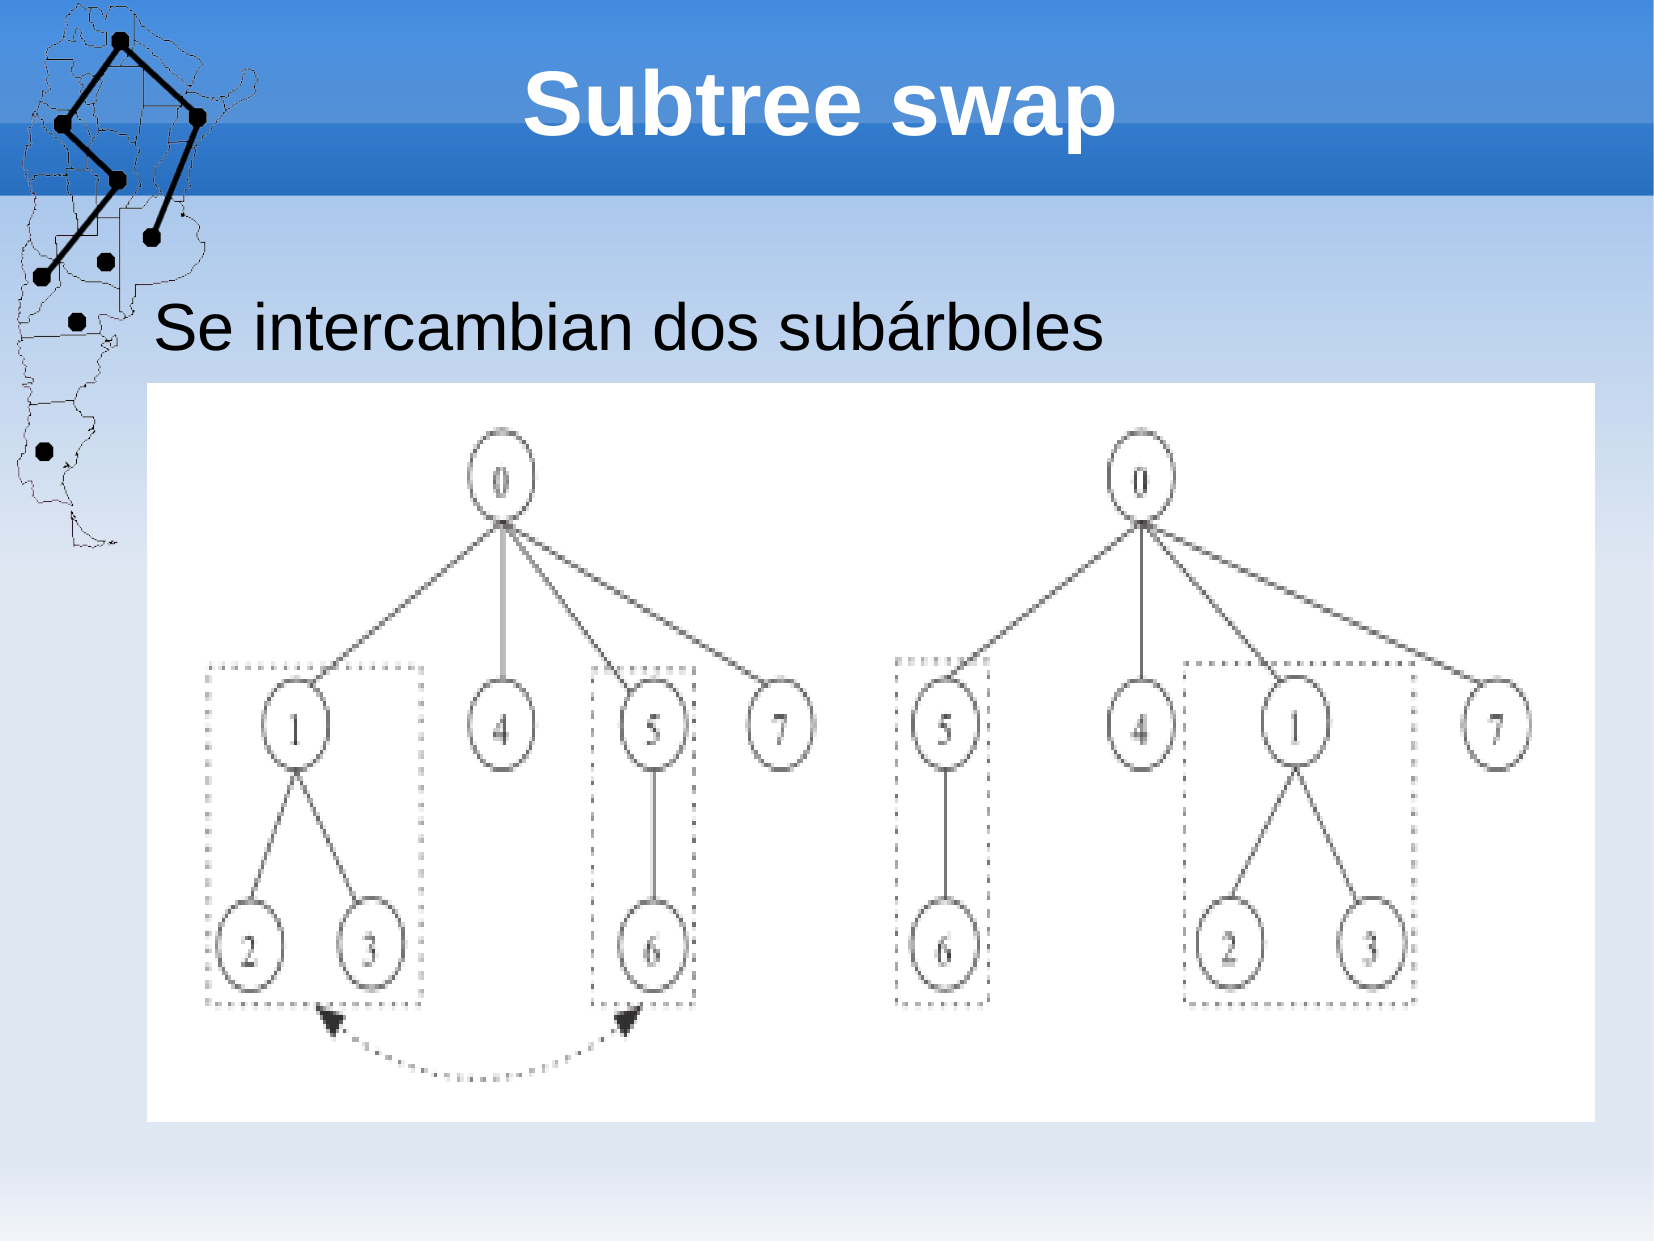

# Subtree swap
Se intercambian dos subárboles